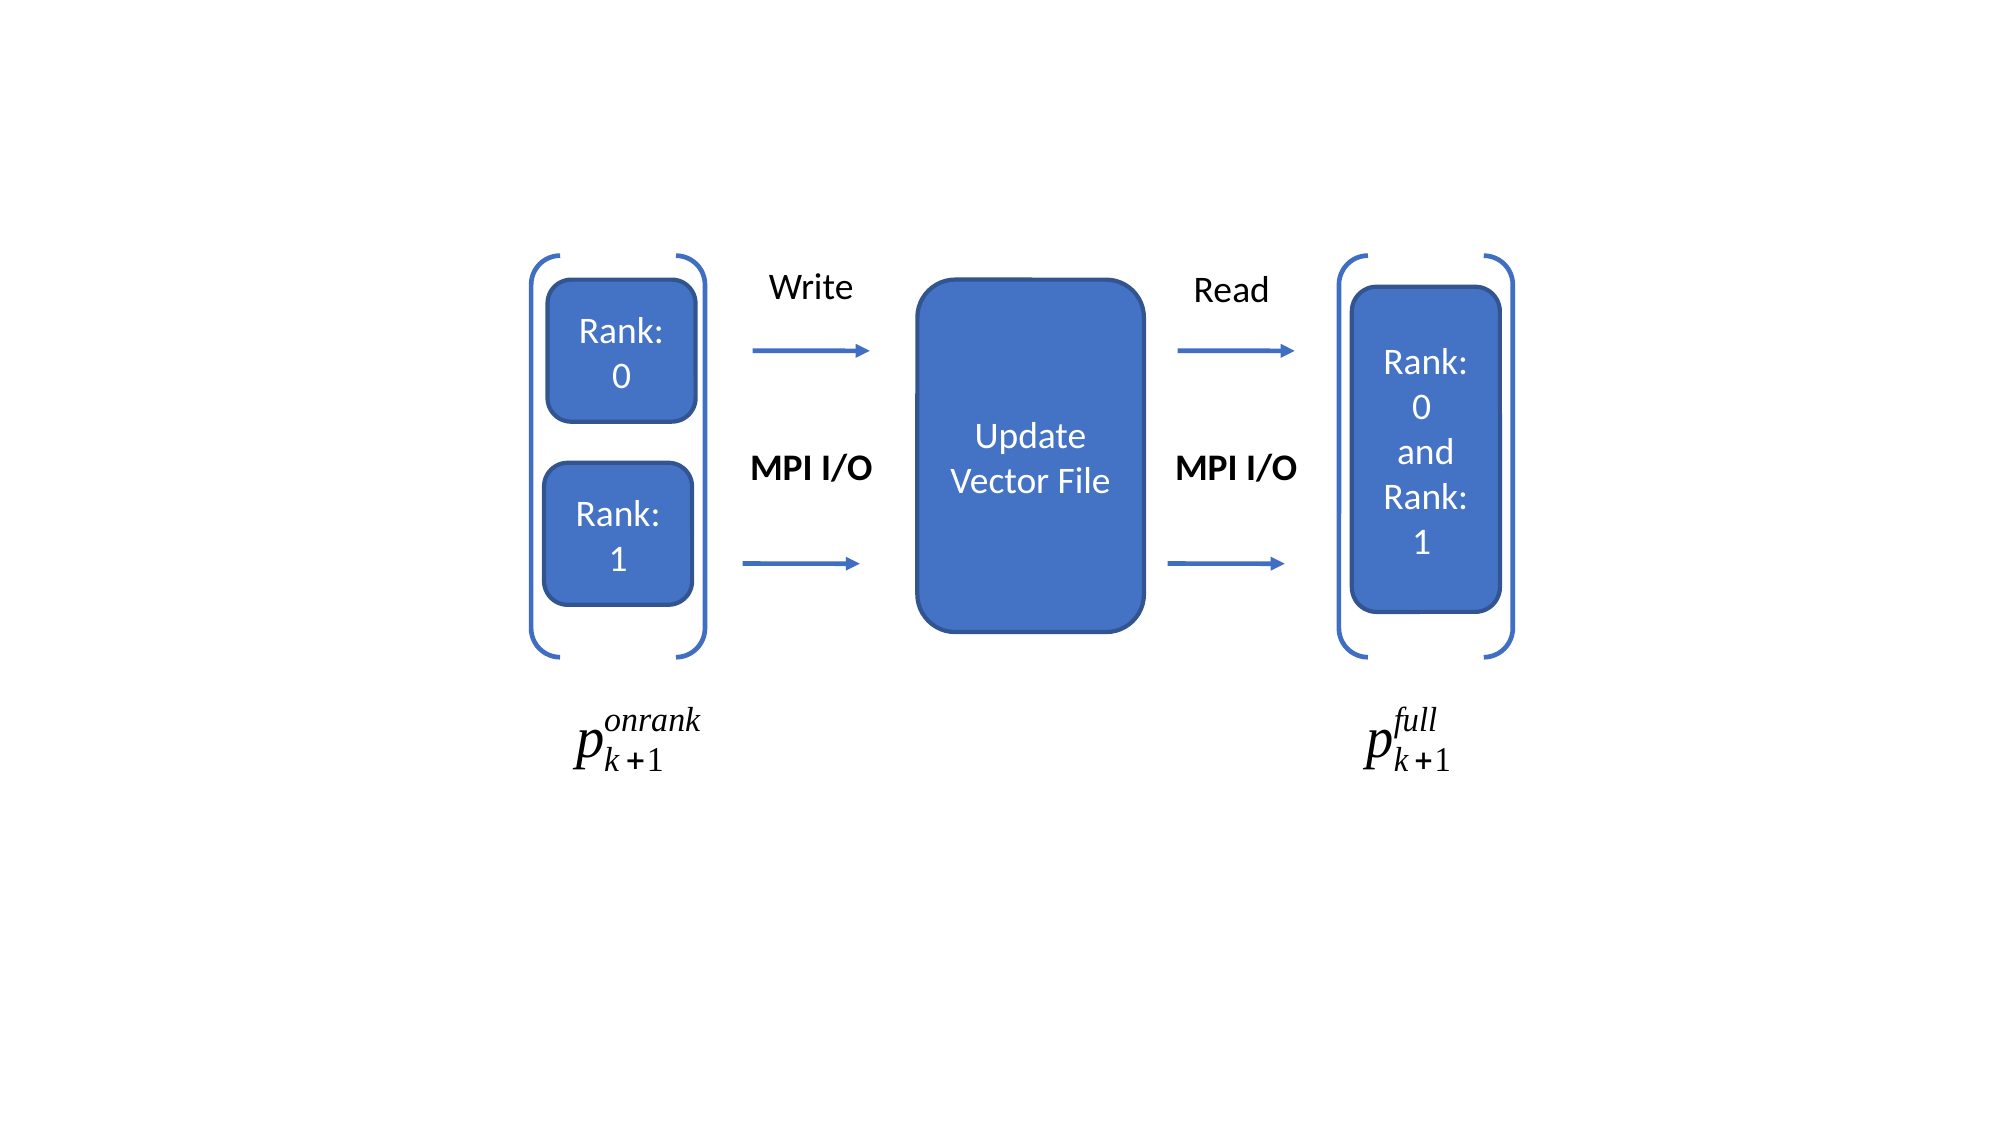

Write
Read
Rank:
0
Update Vector File
Rank:
0
and
Rank: 1
MPI I/O
MPI I/O
Rank:
1